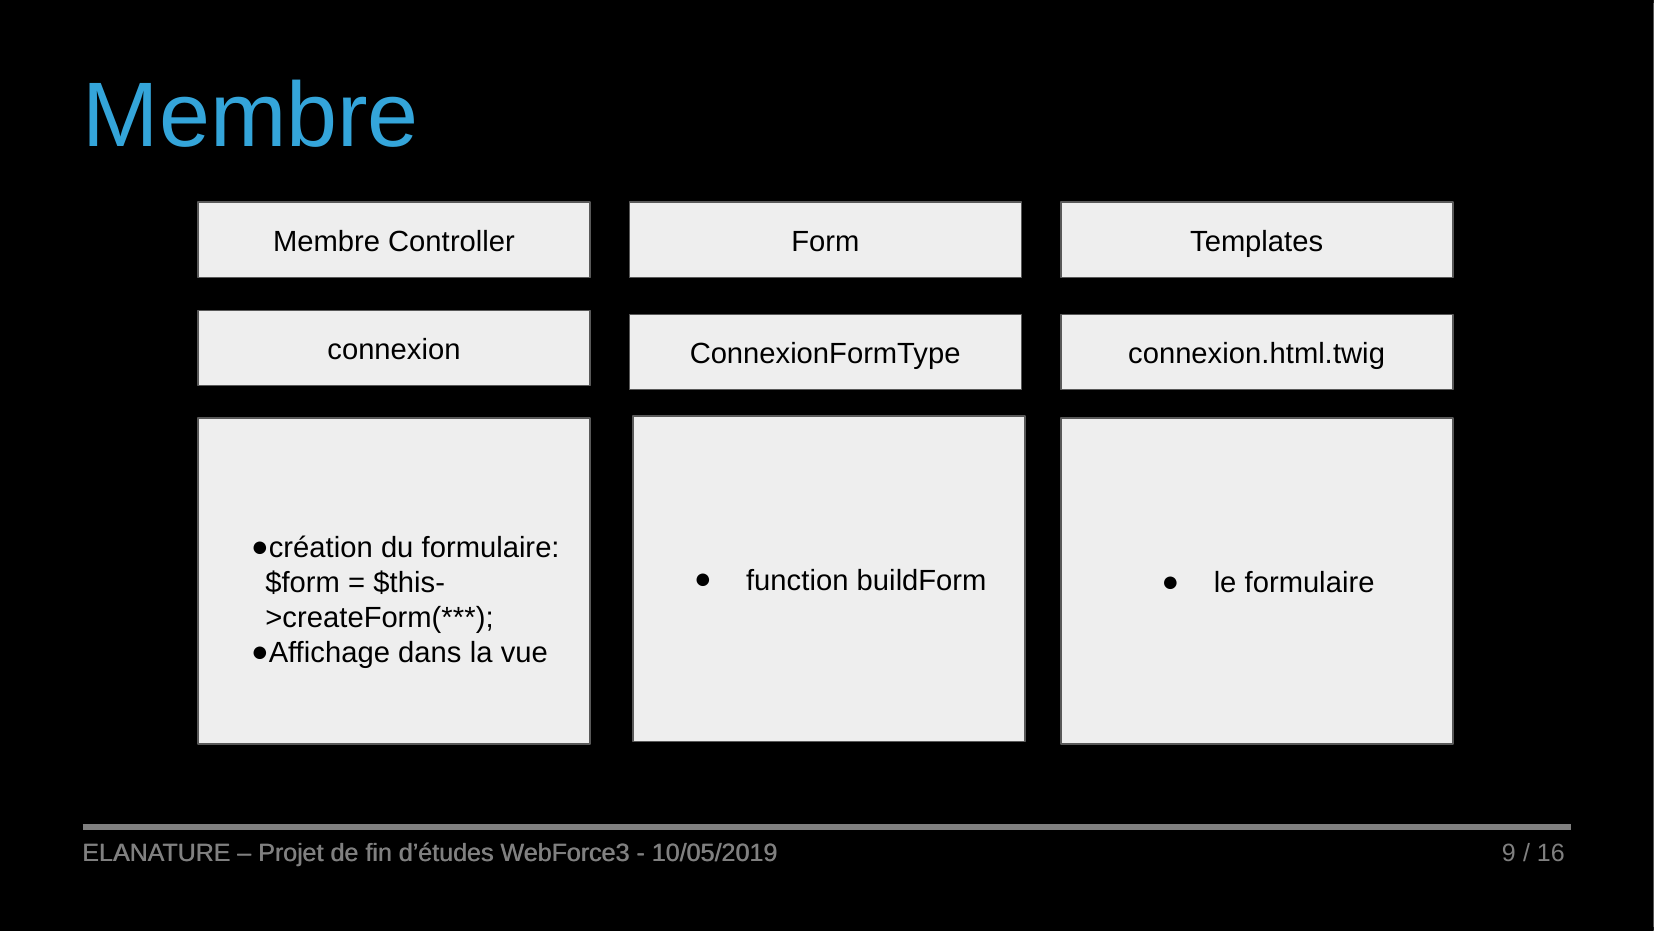

# Membre
Membre Controller
Form
Templates
connexion
ConnexionFormType
connexion.html.twig
function buildForm
création du formulaire: $form = $this->createForm(***);
Affichage dans la vue
le formulaire